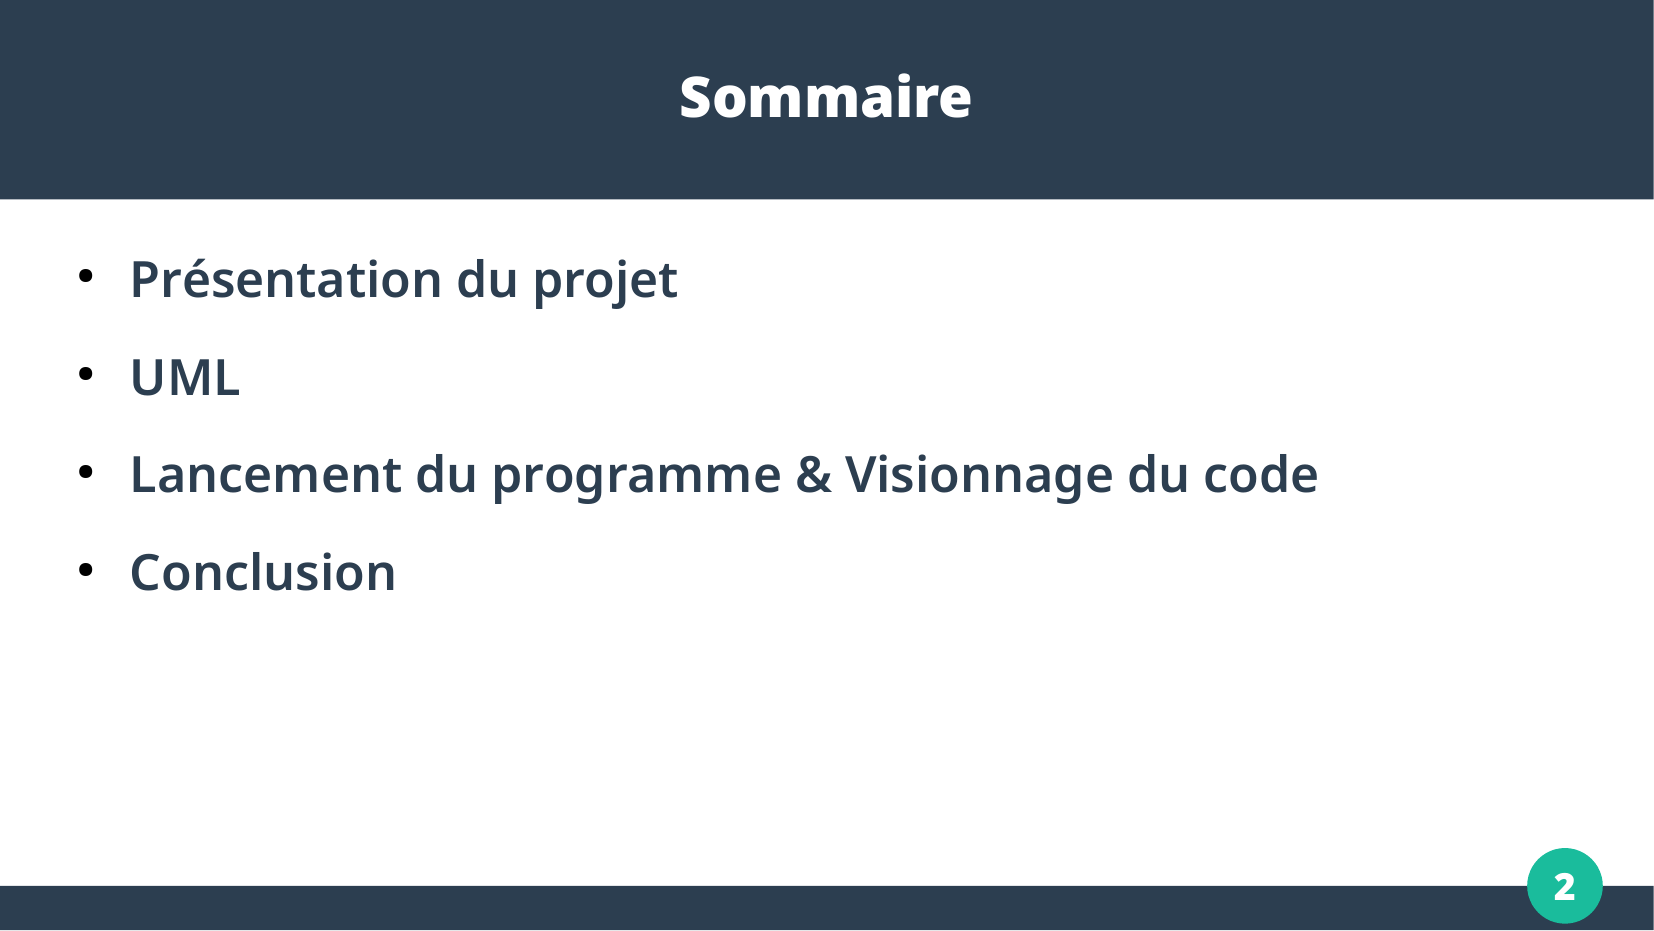

# Sommaire
Présentation du projet
UML
Lancement du programme & Visionnage du code
Conclusion